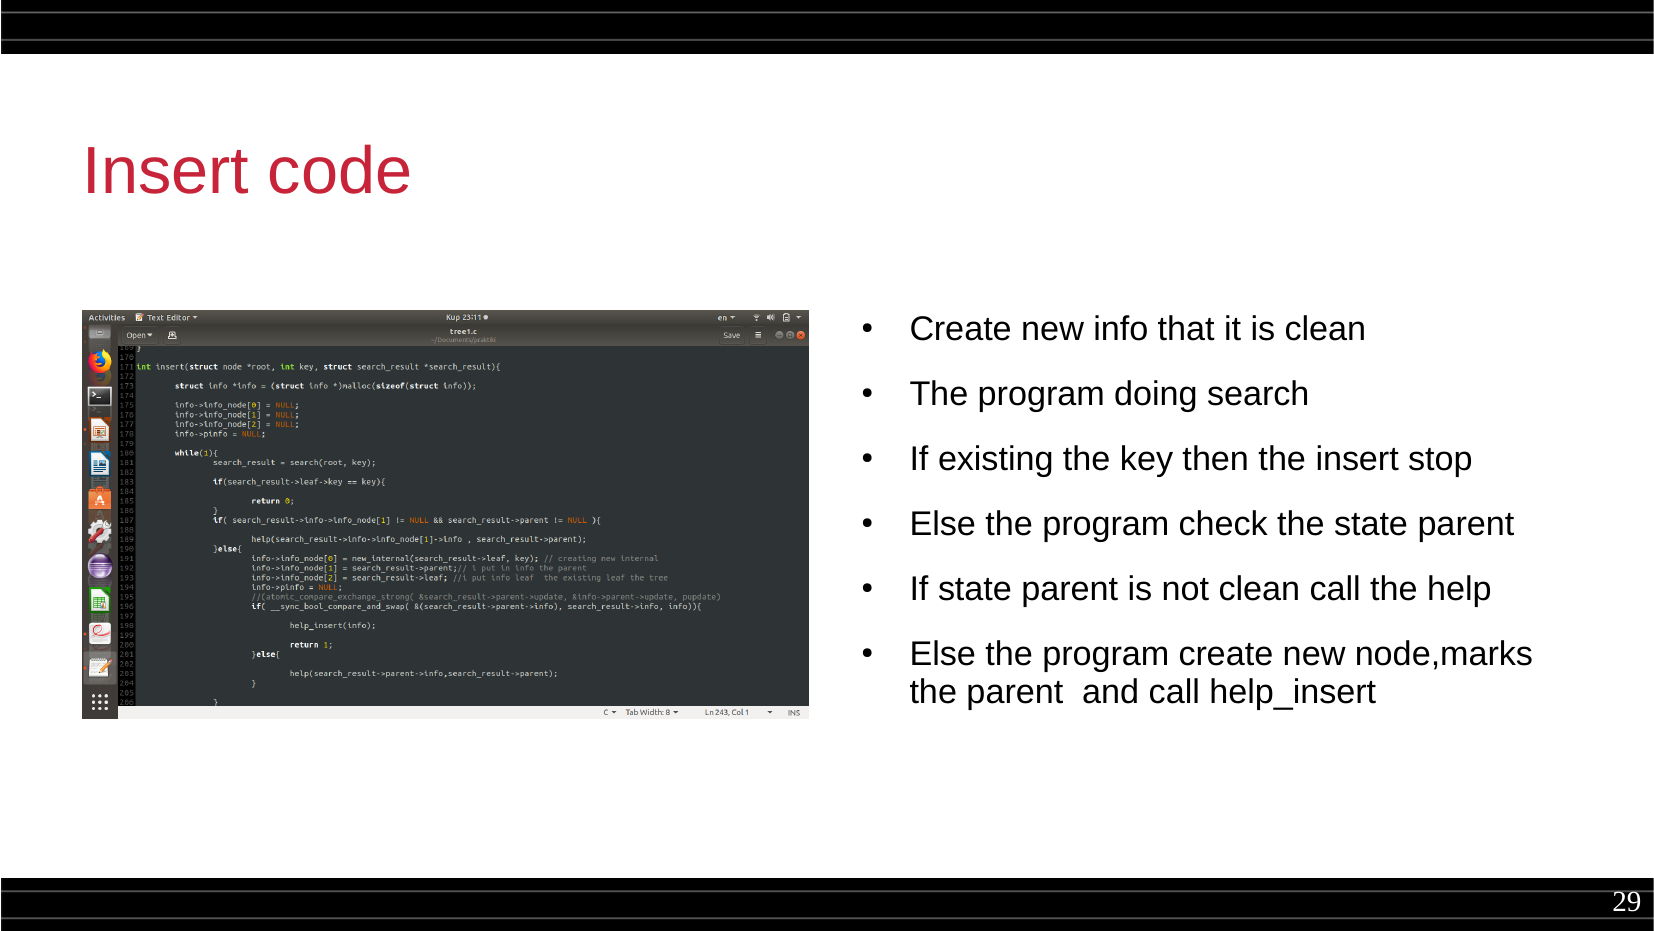

# Insert code
Create new info that it is clean
The program doing search
If existing the key then the insert stop
Else the program check the state parent
If state parent is not clean call the help
Else the program create new node,marks the parent and call help_insert